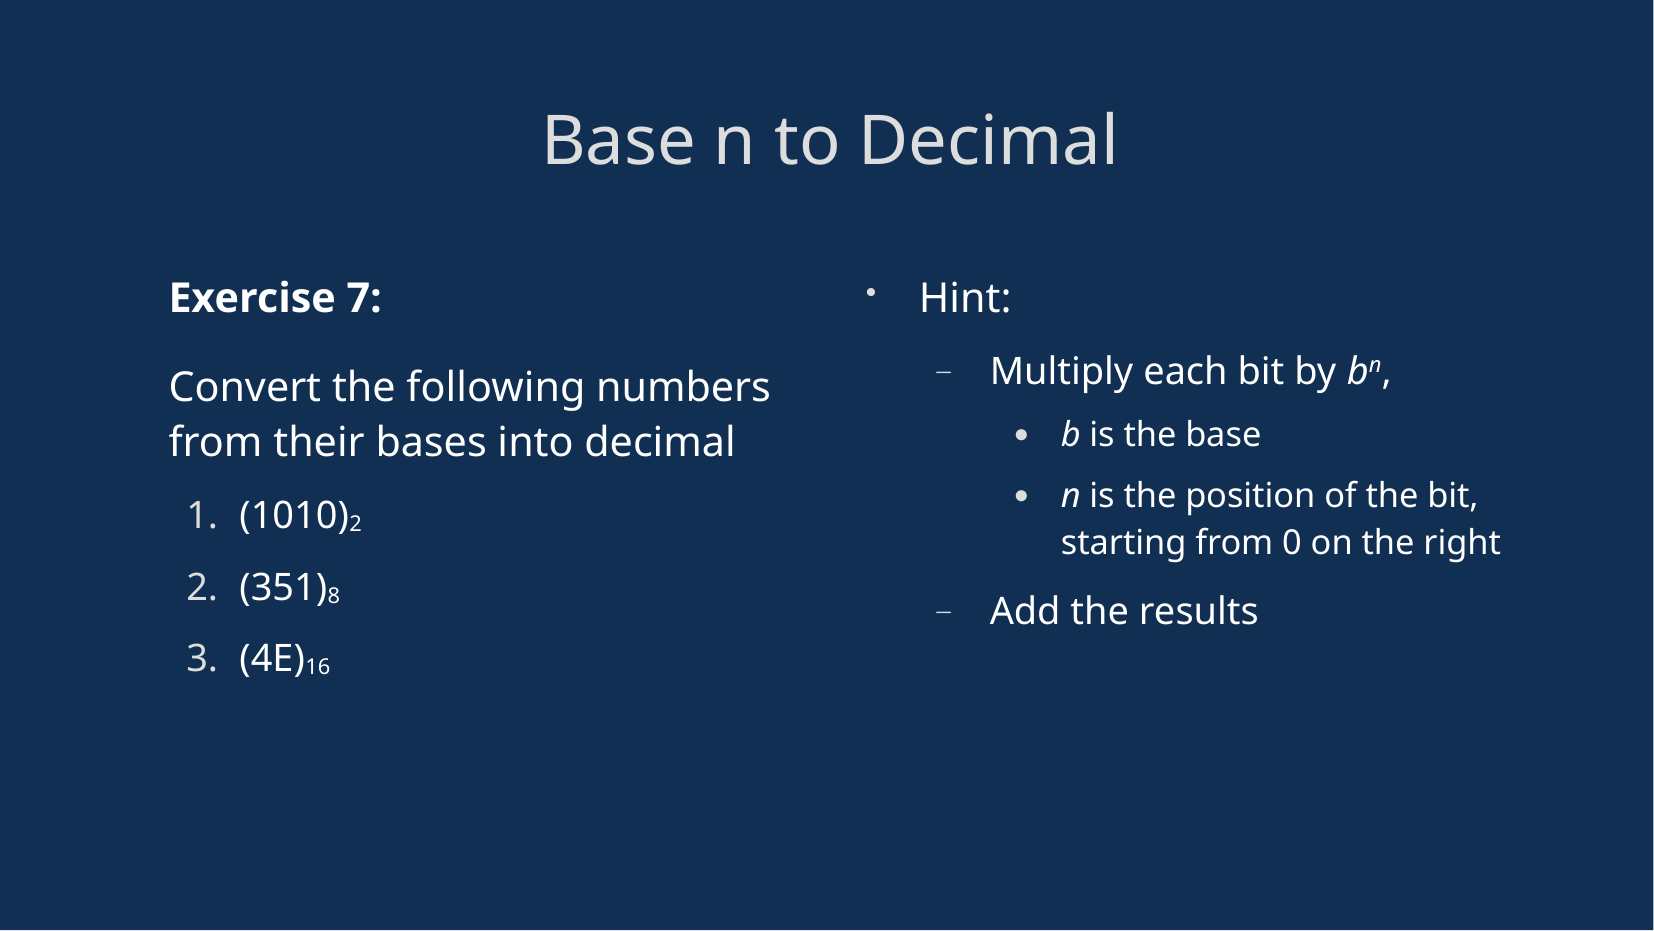

# Base n to Decimal
Exercise 7:
Convert the following numbers from their bases into decimal
(1010)2
(351)8
(4E)16
Hint:
Multiply each bit by bn,
b is the base
n is the position of the bit, starting from 0 on the right
Add the results